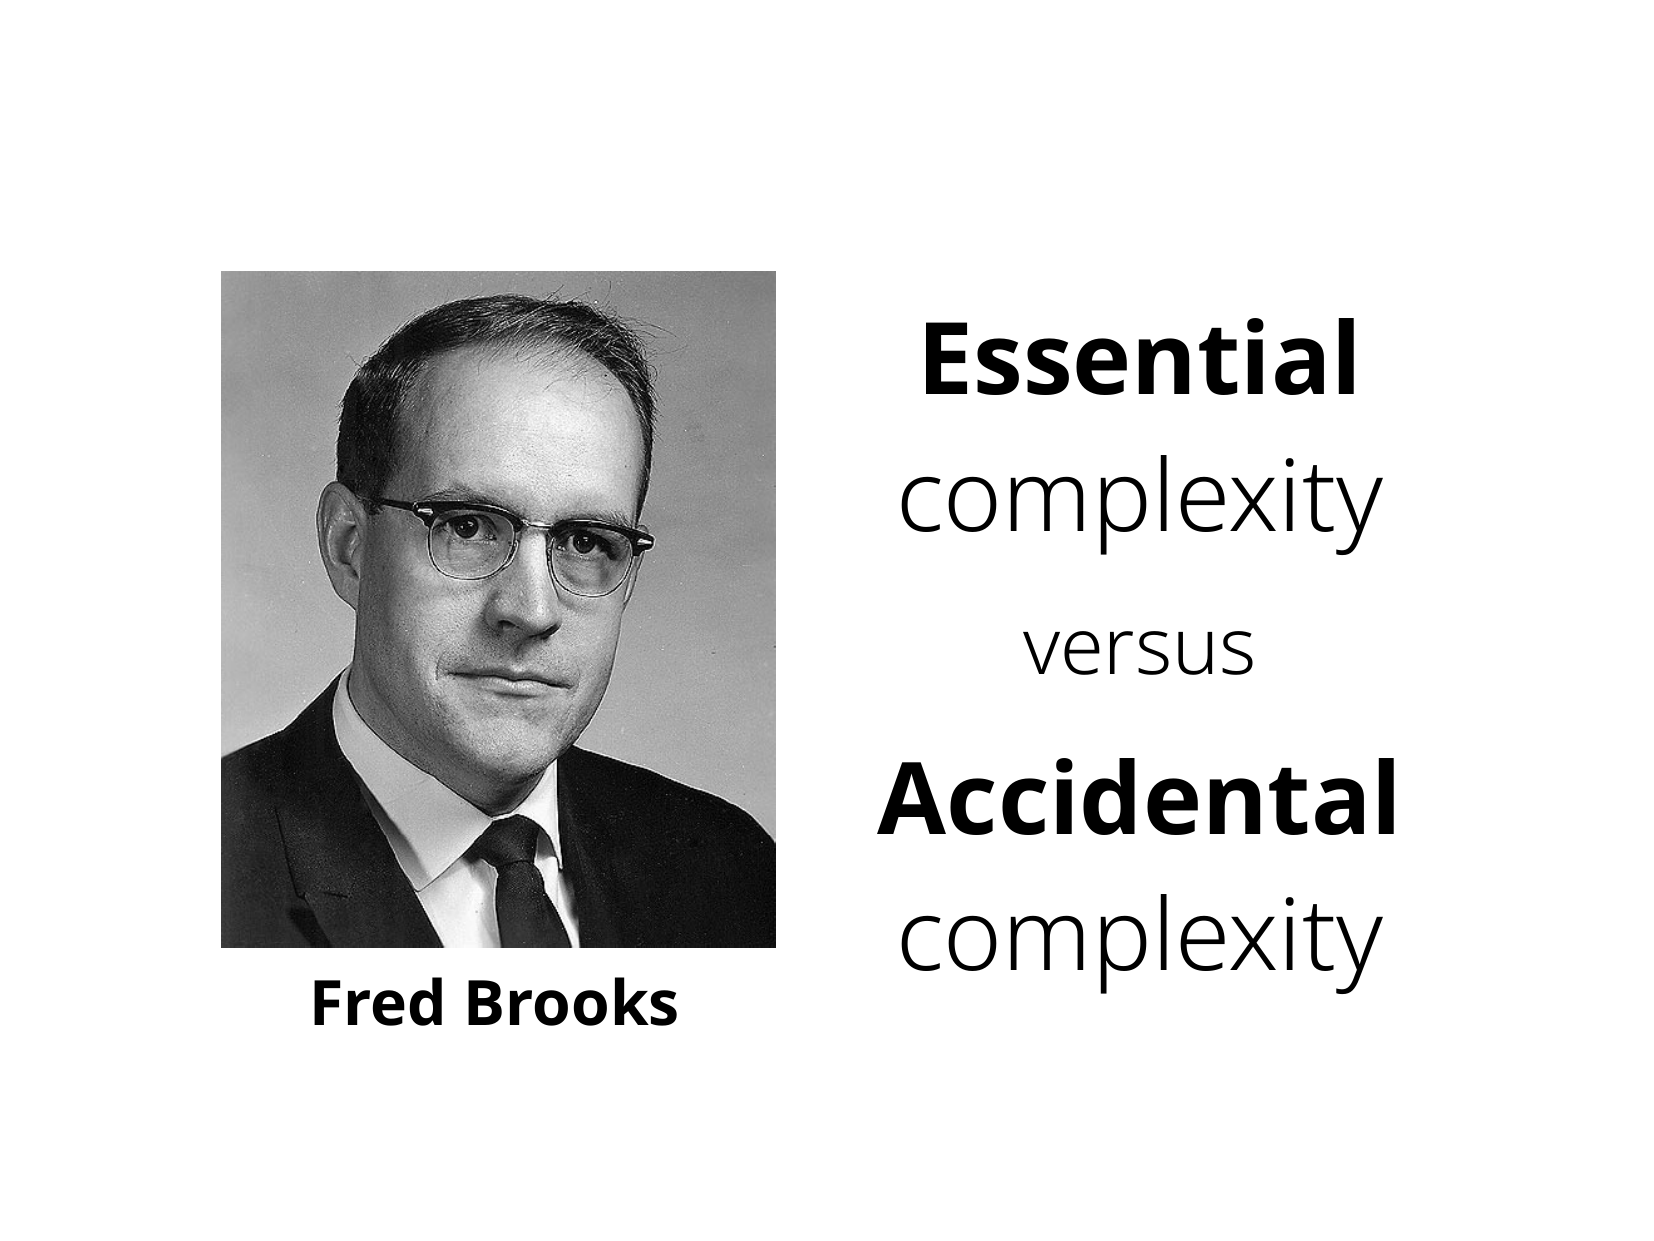

Essential complexity
versus
Accidental complexity
Fred Brooks